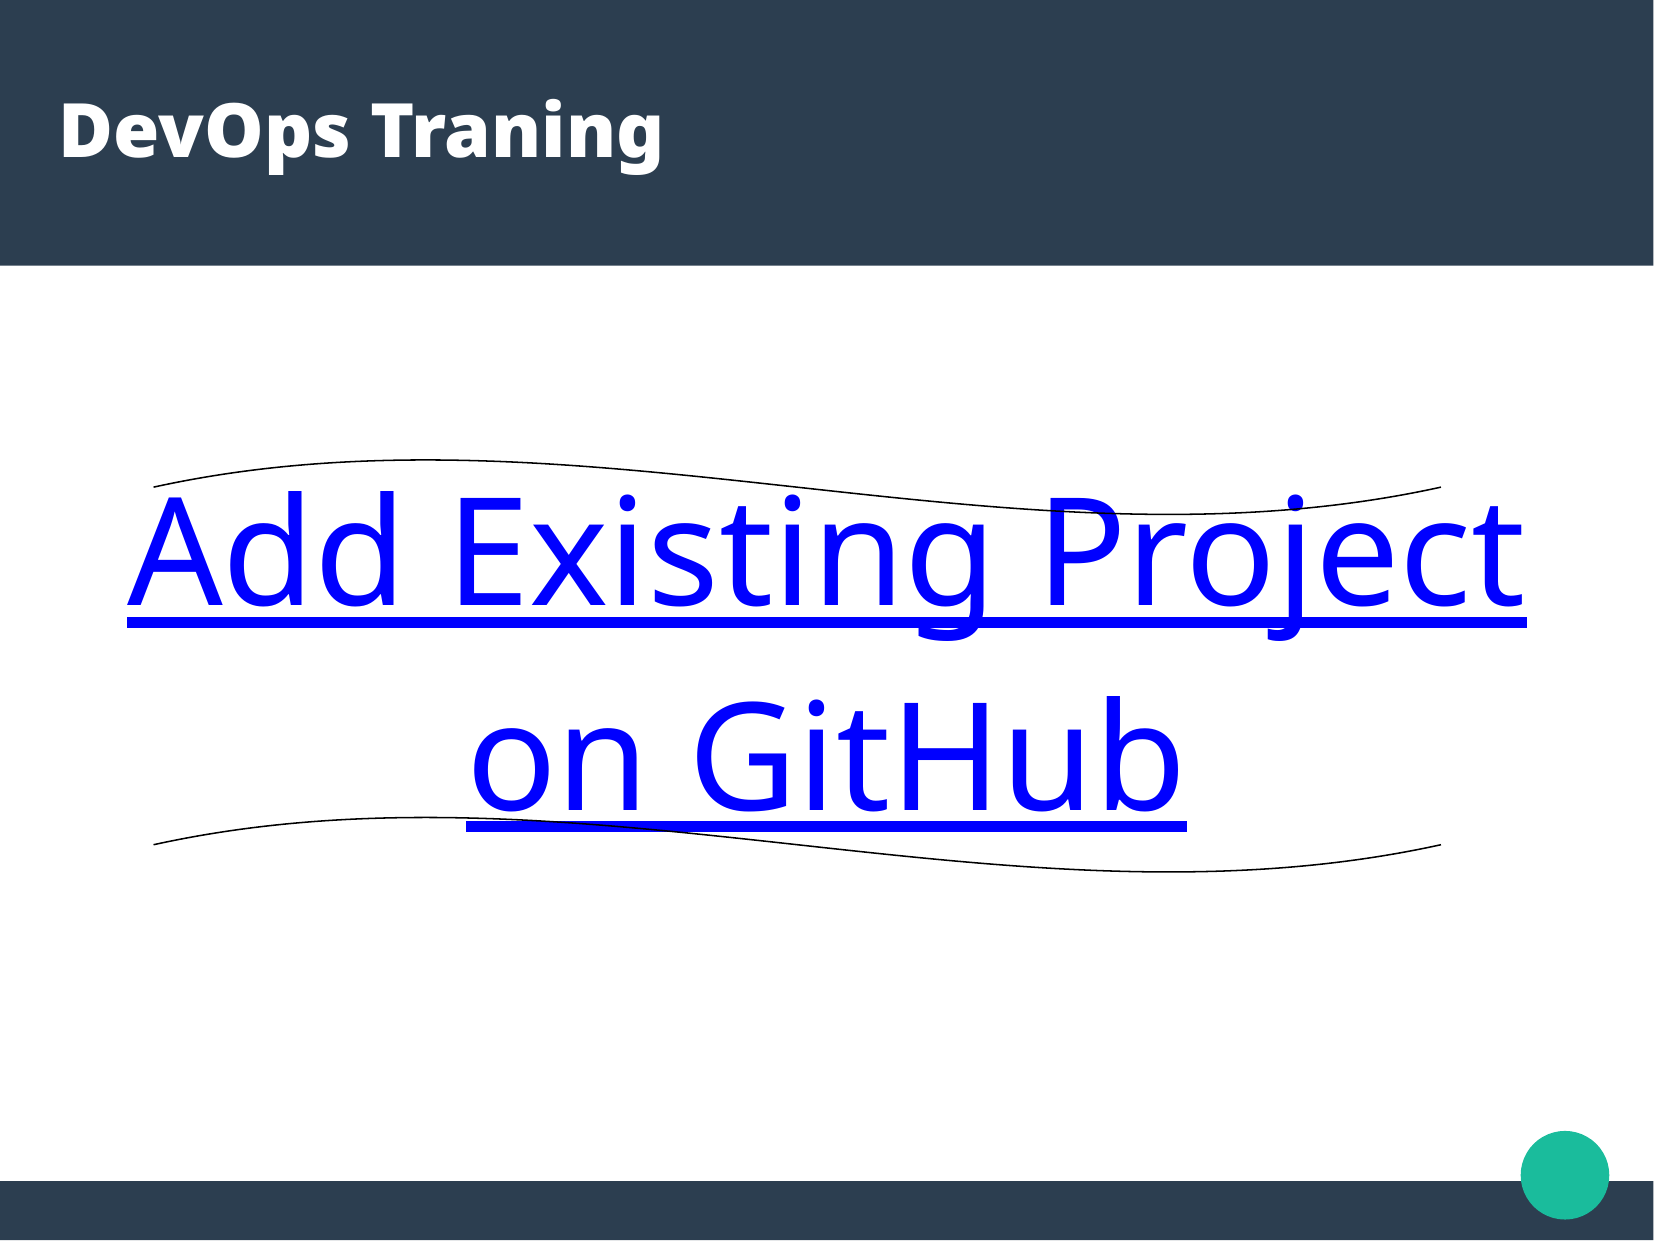

# DevOps Traning
Add Existing Project on GitHub